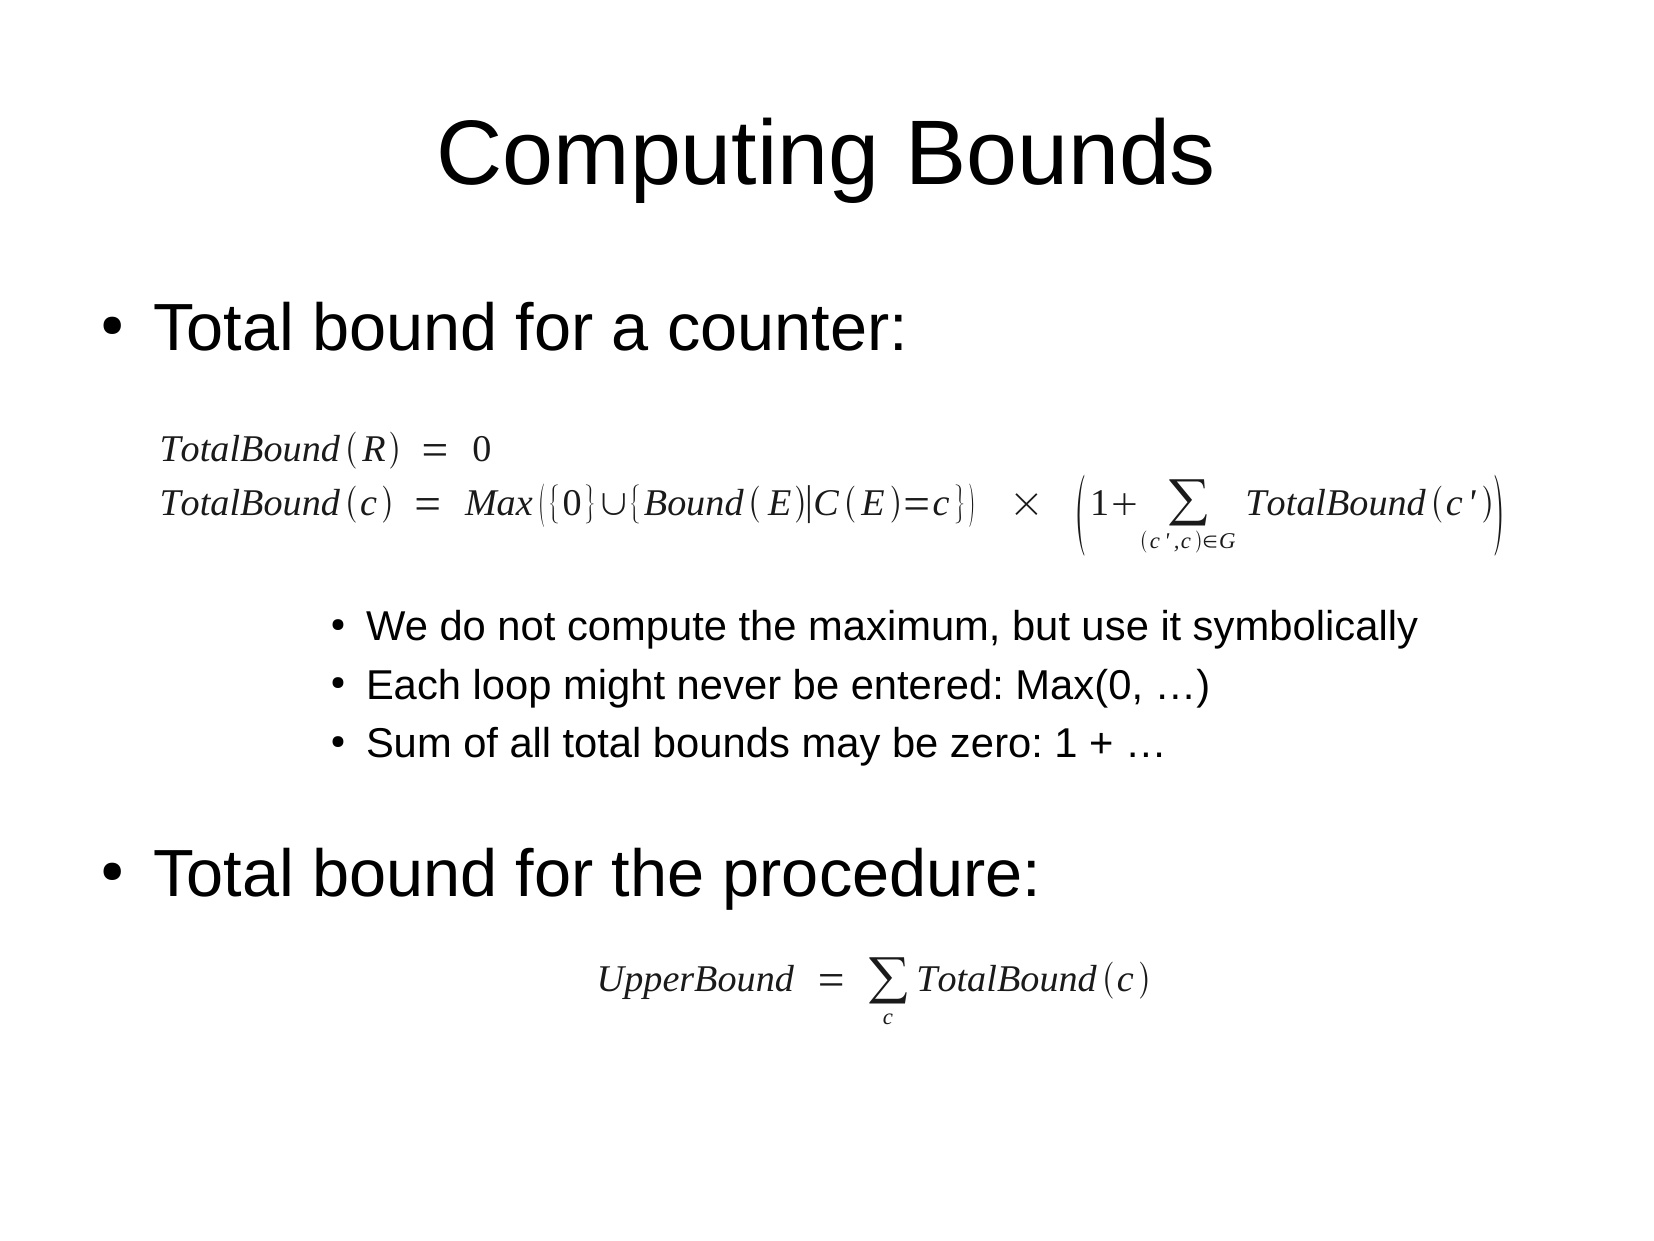

# Computing Bounds
Total bound for a counter:
We do not compute the maximum, but use it symbolically
Each loop might never be entered: Max(0, …)
Sum of all total bounds may be zero: 1 + …
Total bound for the procedure: